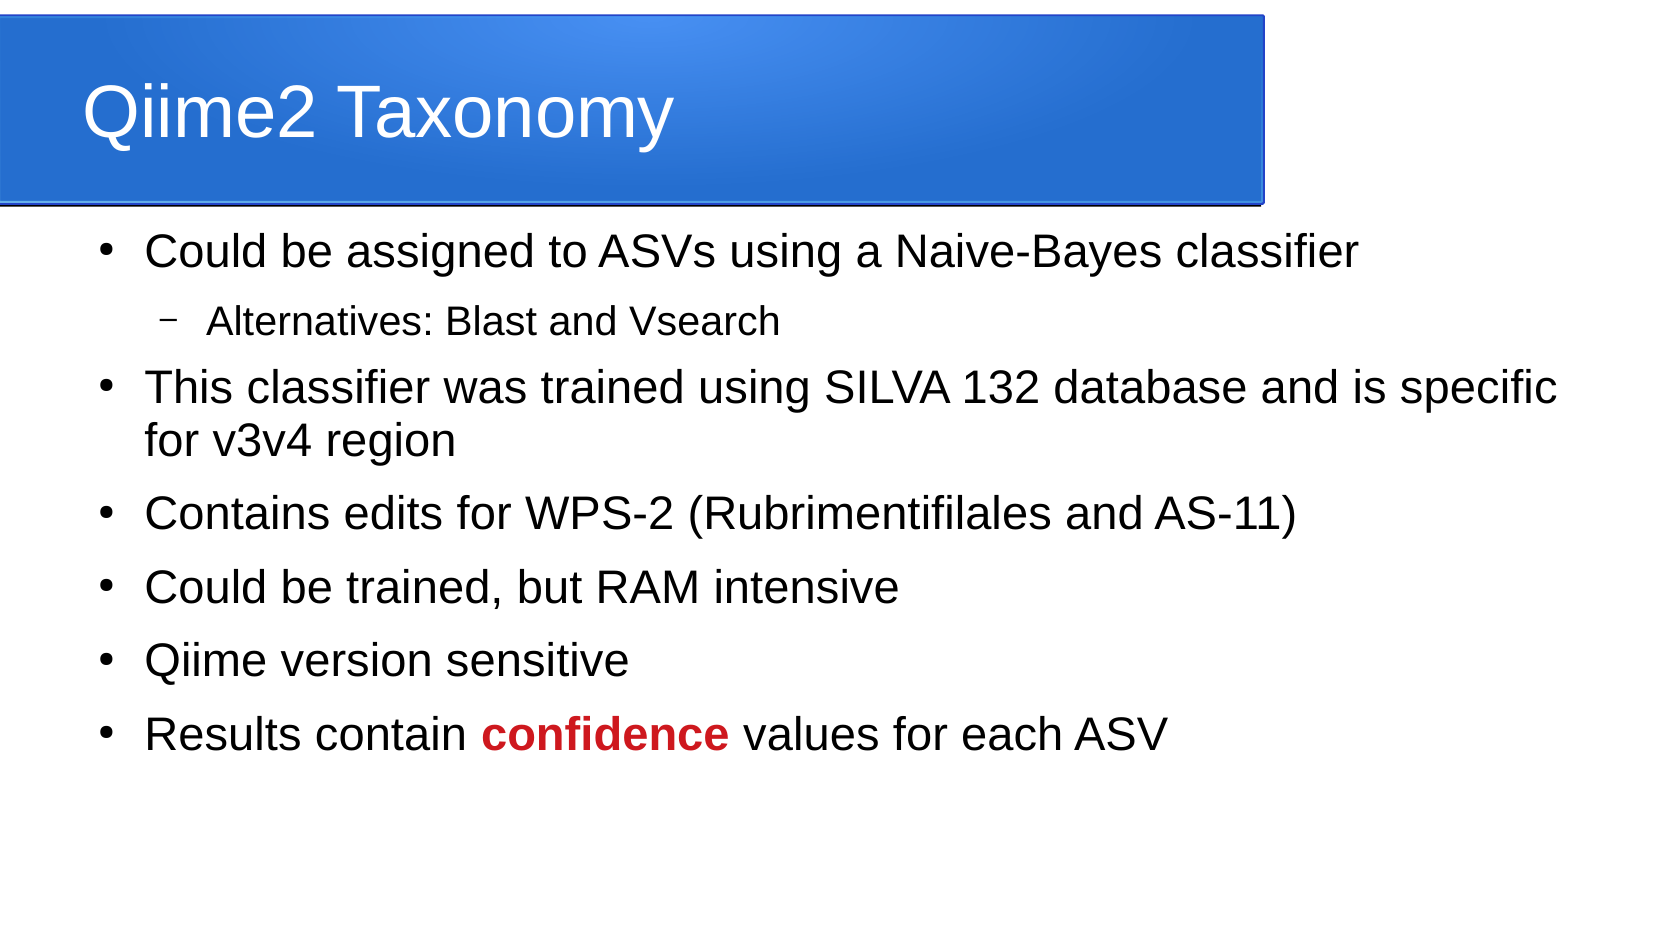

# Qiime2 Taxonomy
Could be assigned to ASVs using a Naive-Bayes classifier
Alternatives: Blast and Vsearch
This classifier was trained using SILVA 132 database and is specific for v3v4 region
Contains edits for WPS-2 (Rubrimentifilales and AS-11)
Could be trained, but RAM intensive
Qiime version sensitive
Results contain confidence values for each ASV